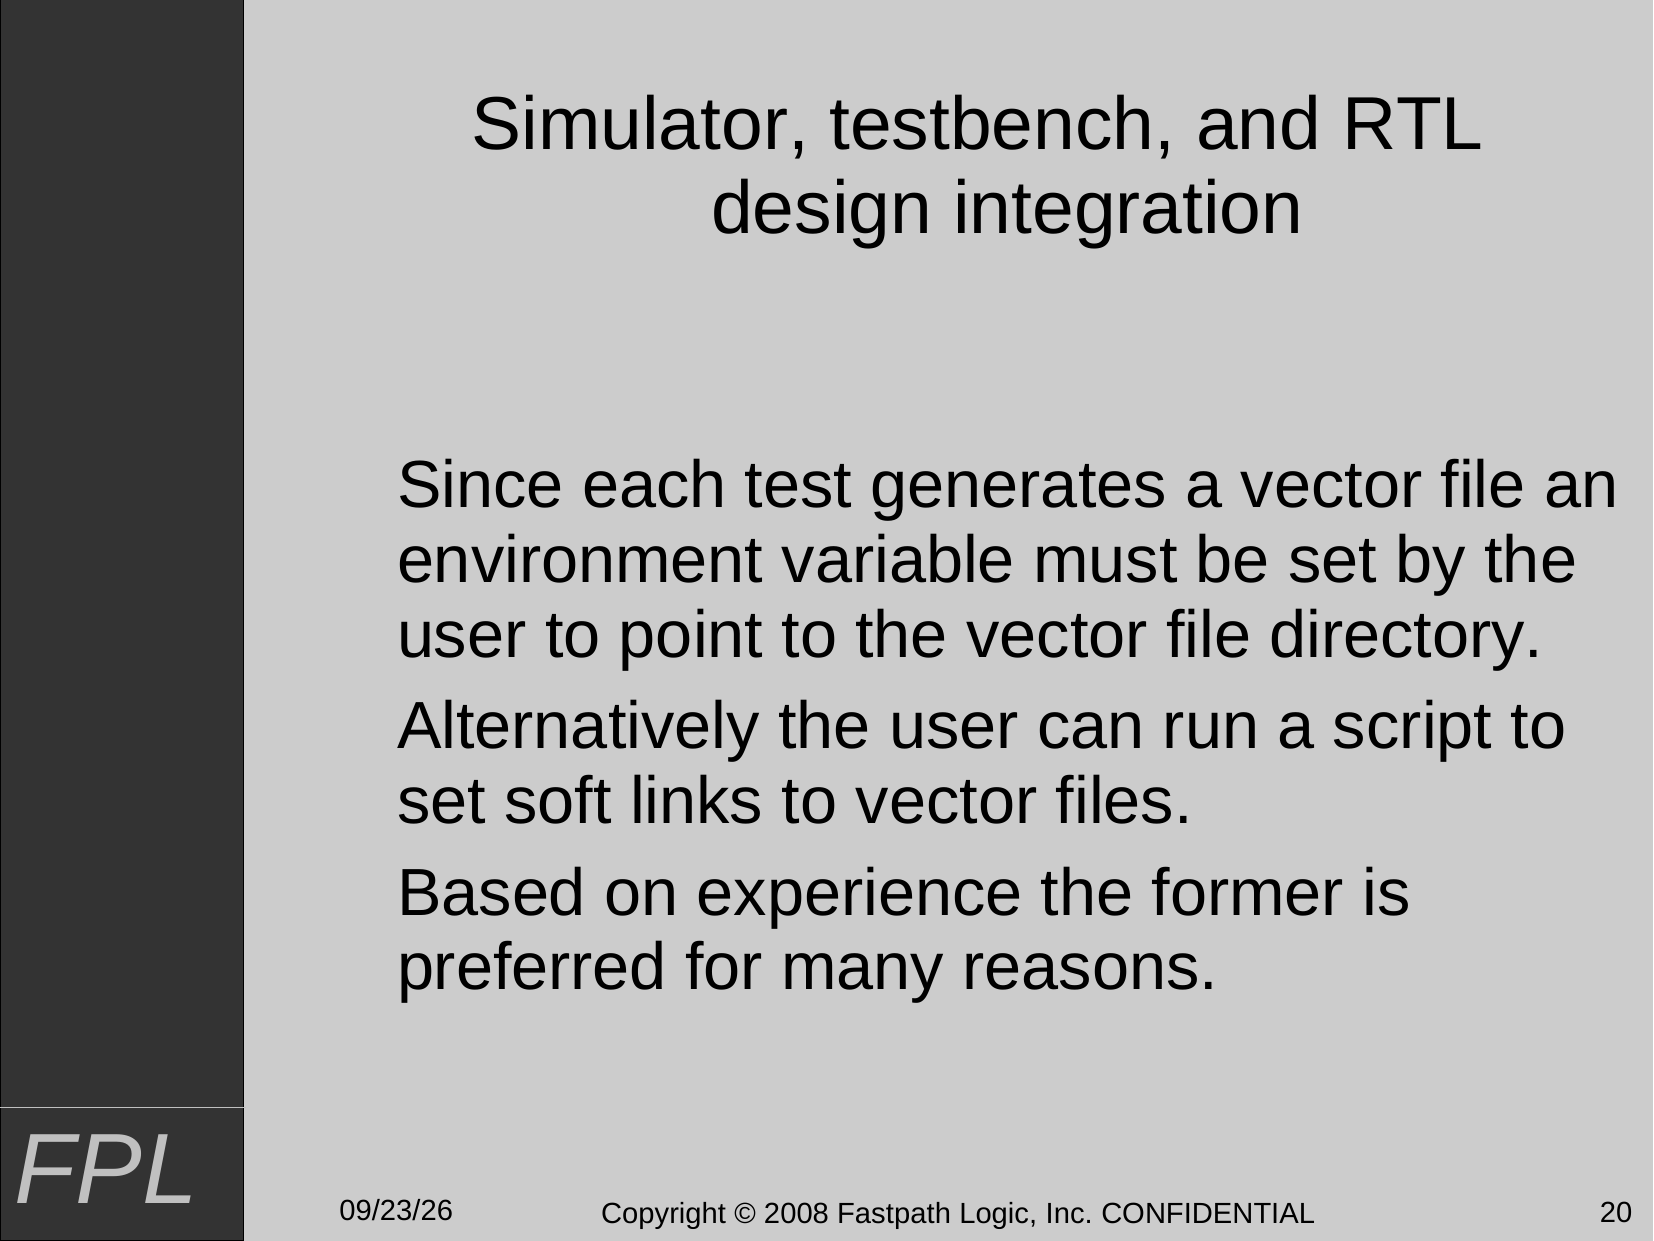

# Simulator, testbench, and RTL design integration
Since each test generates a vector file an environment variable must be set by the user to point to the vector file directory.
Alternatively the user can run a script to set soft links to vector files.
Based on experience the former is preferred for many reasons.
20
© 2008 Fastpath Logic Inc.